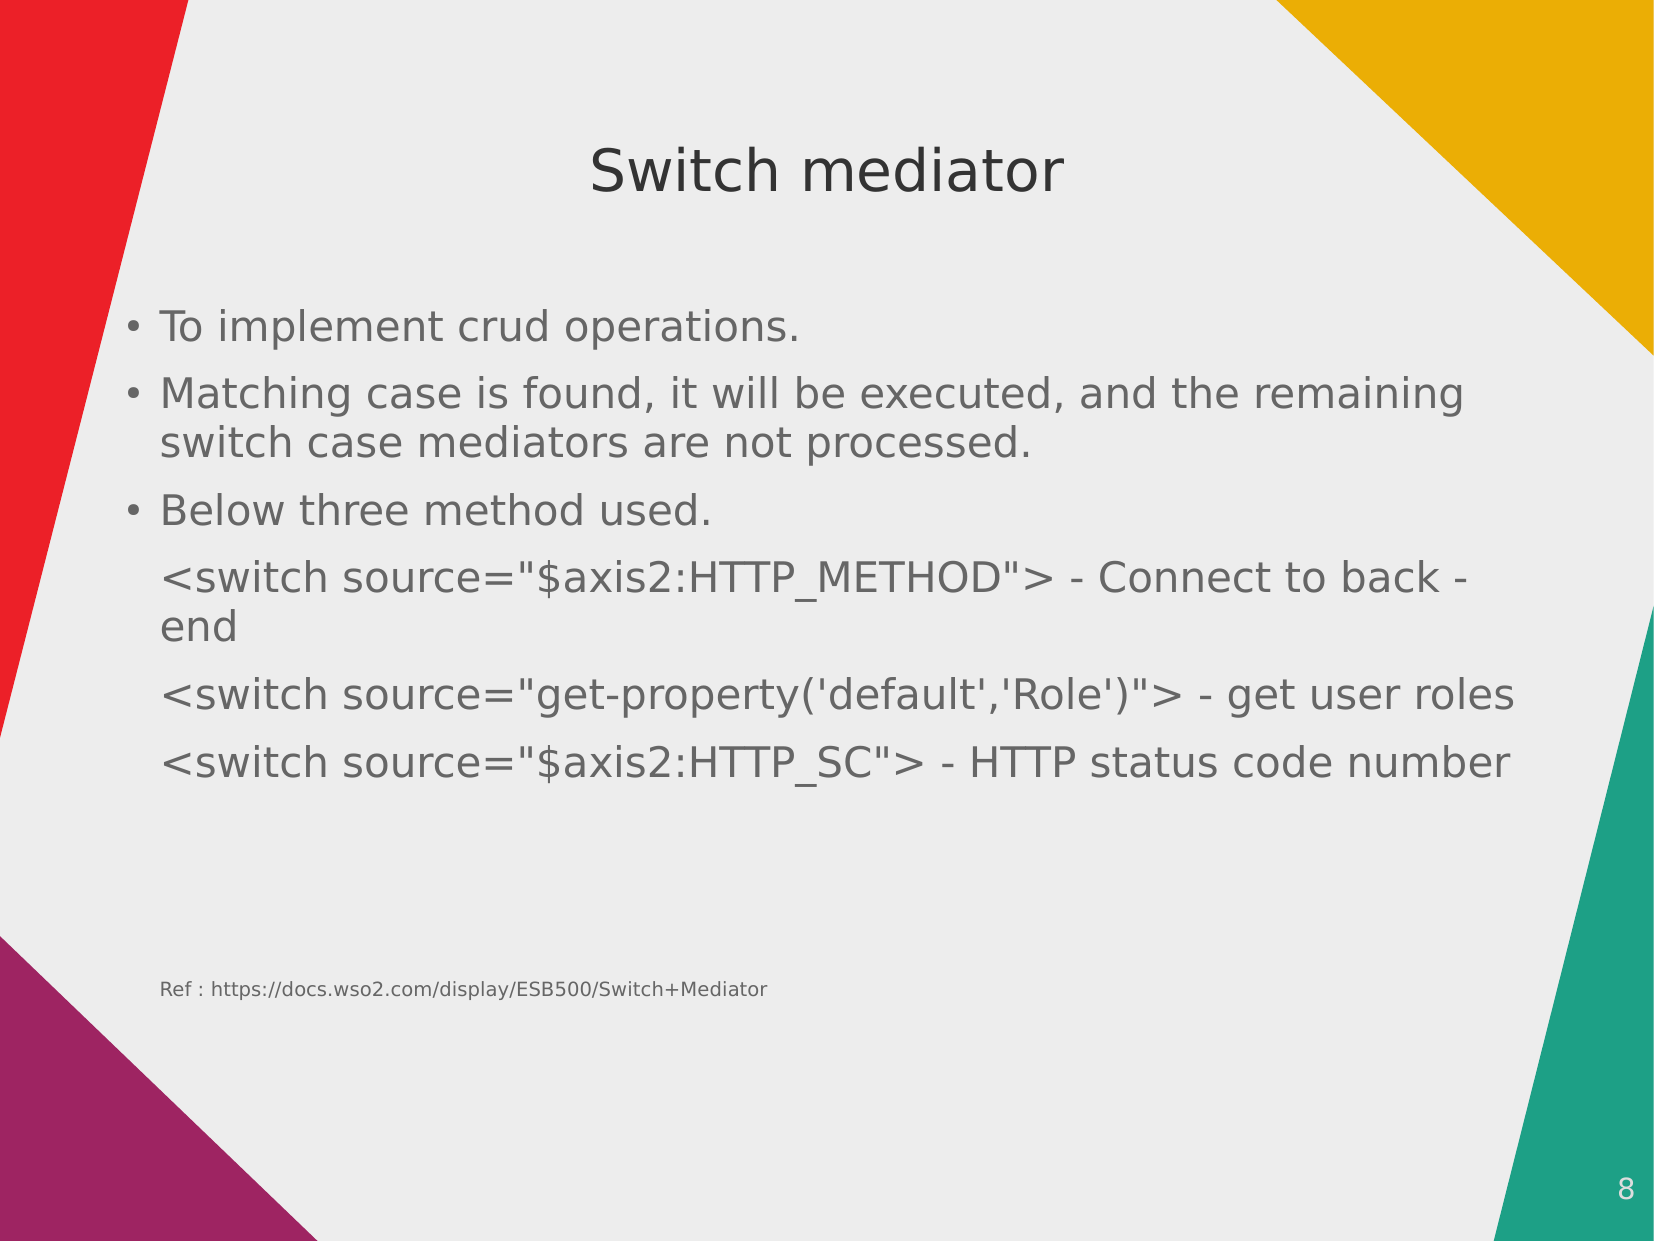

# Switch mediator
To implement crud operations.
Matching case is found, it will be executed, and the remaining switch case mediators are not processed.
Below three method used.
<switch source="$axis2:HTTP_METHOD"> - Connect to back -end
<switch source="get-property('default','Role')"> - get user roles
<switch source="$axis2:HTTP_SC"> - HTTP status code number
Ref : https://docs.wso2.com/display/ESB500/Switch+Mediator
8